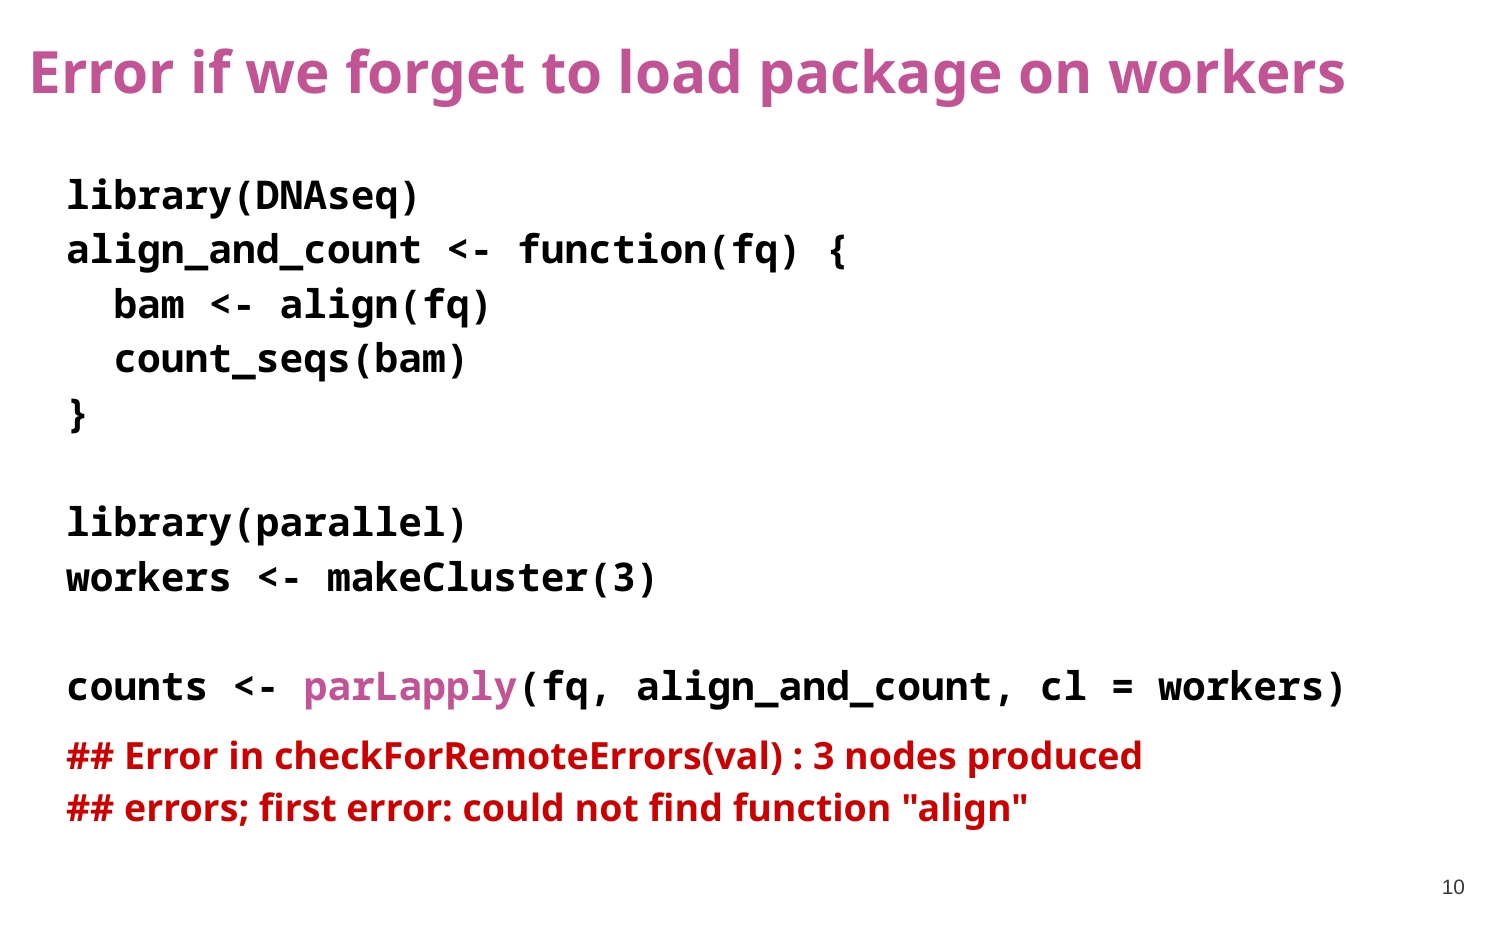

Error if we forget to load package on workers
library(DNAseq)
align_and_count <- function(fq) {
 bam <- align(fq)
 count_seqs(bam)
}
library(parallel)
workers <- makeCluster(3)
counts <- parLapply(fq, align_and_count, cl = workers)
# ## Error in checkForRemoteErrors(val) : 3 nodes produced ## errors; first error: could not find function "align"